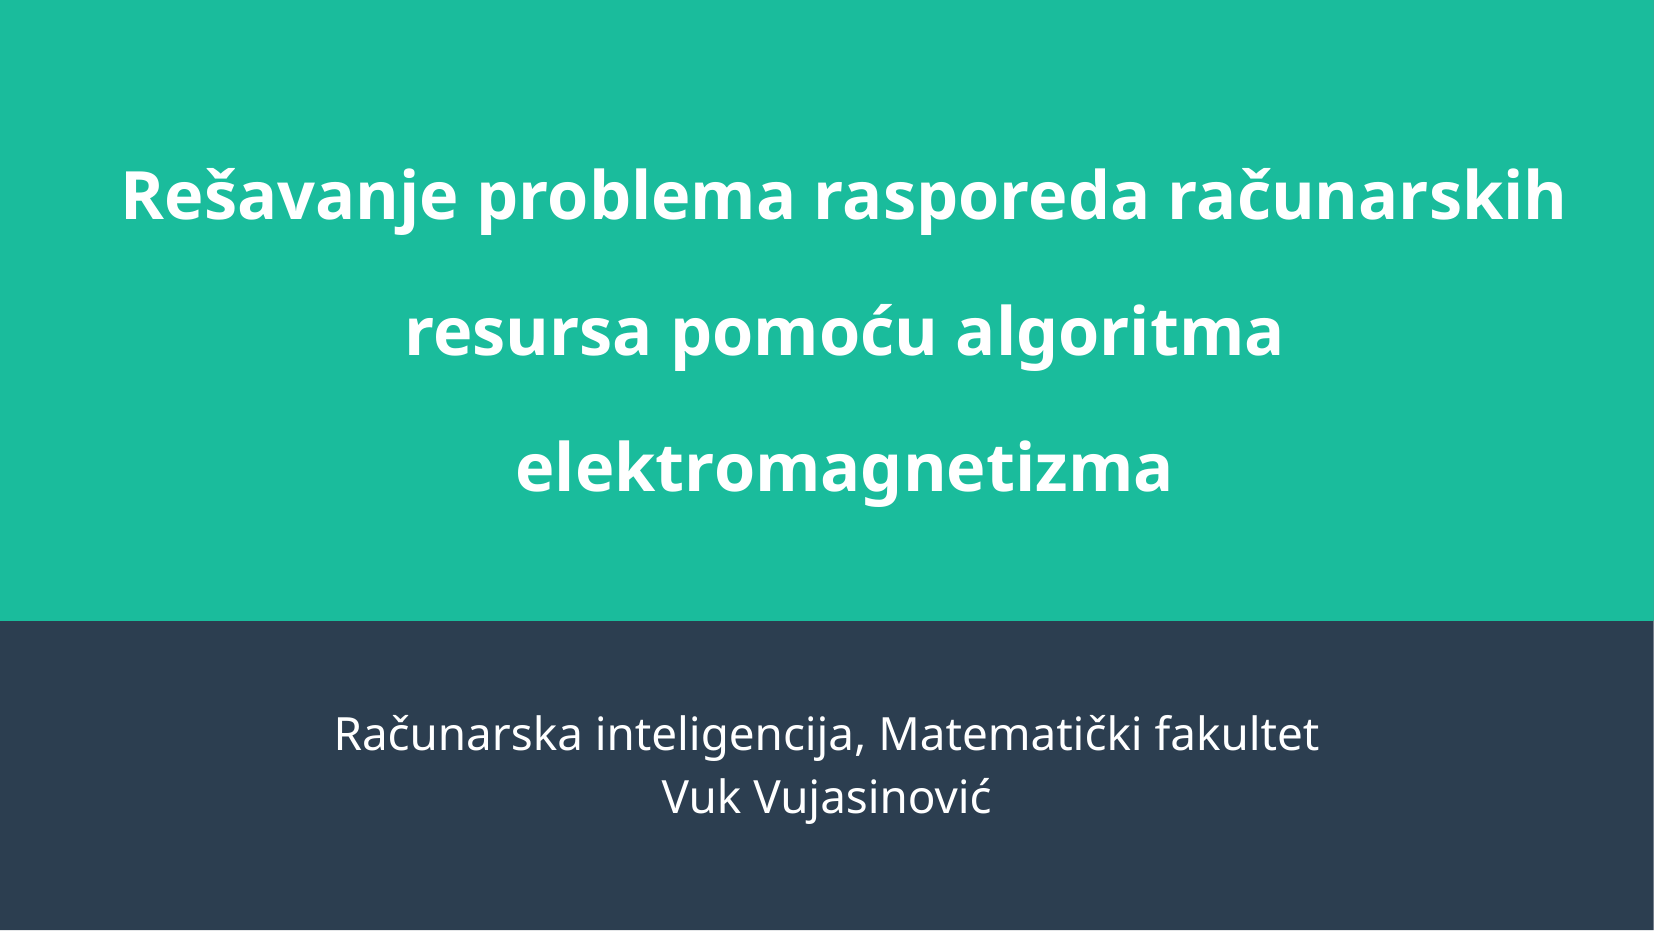

# Rešavanje problema rasporeda računarskih resursa pomoću algoritma elektromagnetizma
Računarska inteligencija, Matematički fakultet
Vuk Vujasinović